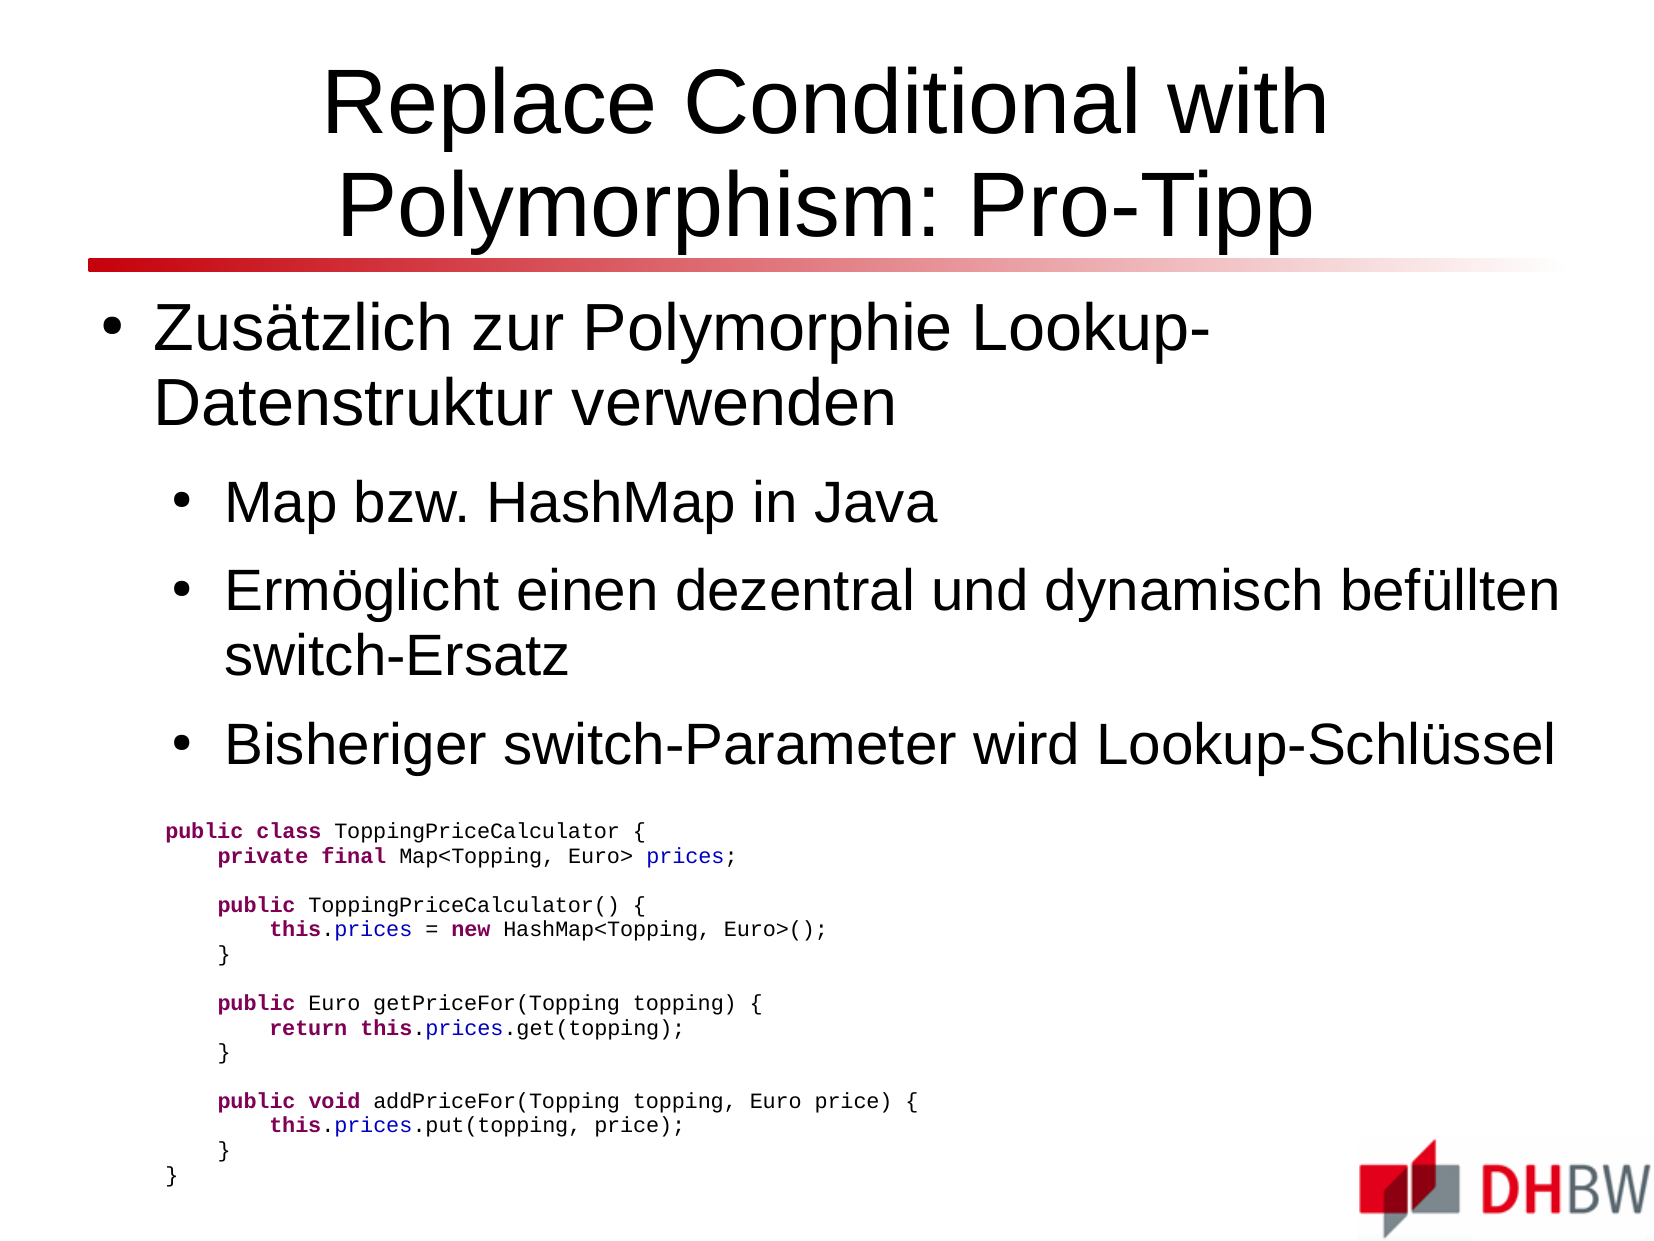

# Replace Conditional with Polymorphism: Pro-Tipp
Zusätzlich zur Polymorphie Lookup-Datenstruktur verwenden
Map bzw. HashMap in Java
Ermöglicht einen dezentral und dynamisch befüllten switch-Ersatz
Bisheriger switch-Parameter wird Lookup-Schlüssel
public class ToppingPriceCalculator {
 private final Map<Topping, Euro> prices;
 public ToppingPriceCalculator() {
 this.prices = new HashMap<Topping, Euro>();
 }
 public Euro getPriceFor(Topping topping) {
 return this.prices.get(topping);
 }
 public void addPriceFor(Topping topping, Euro price) {
 this.prices.put(topping, price);
 }
}